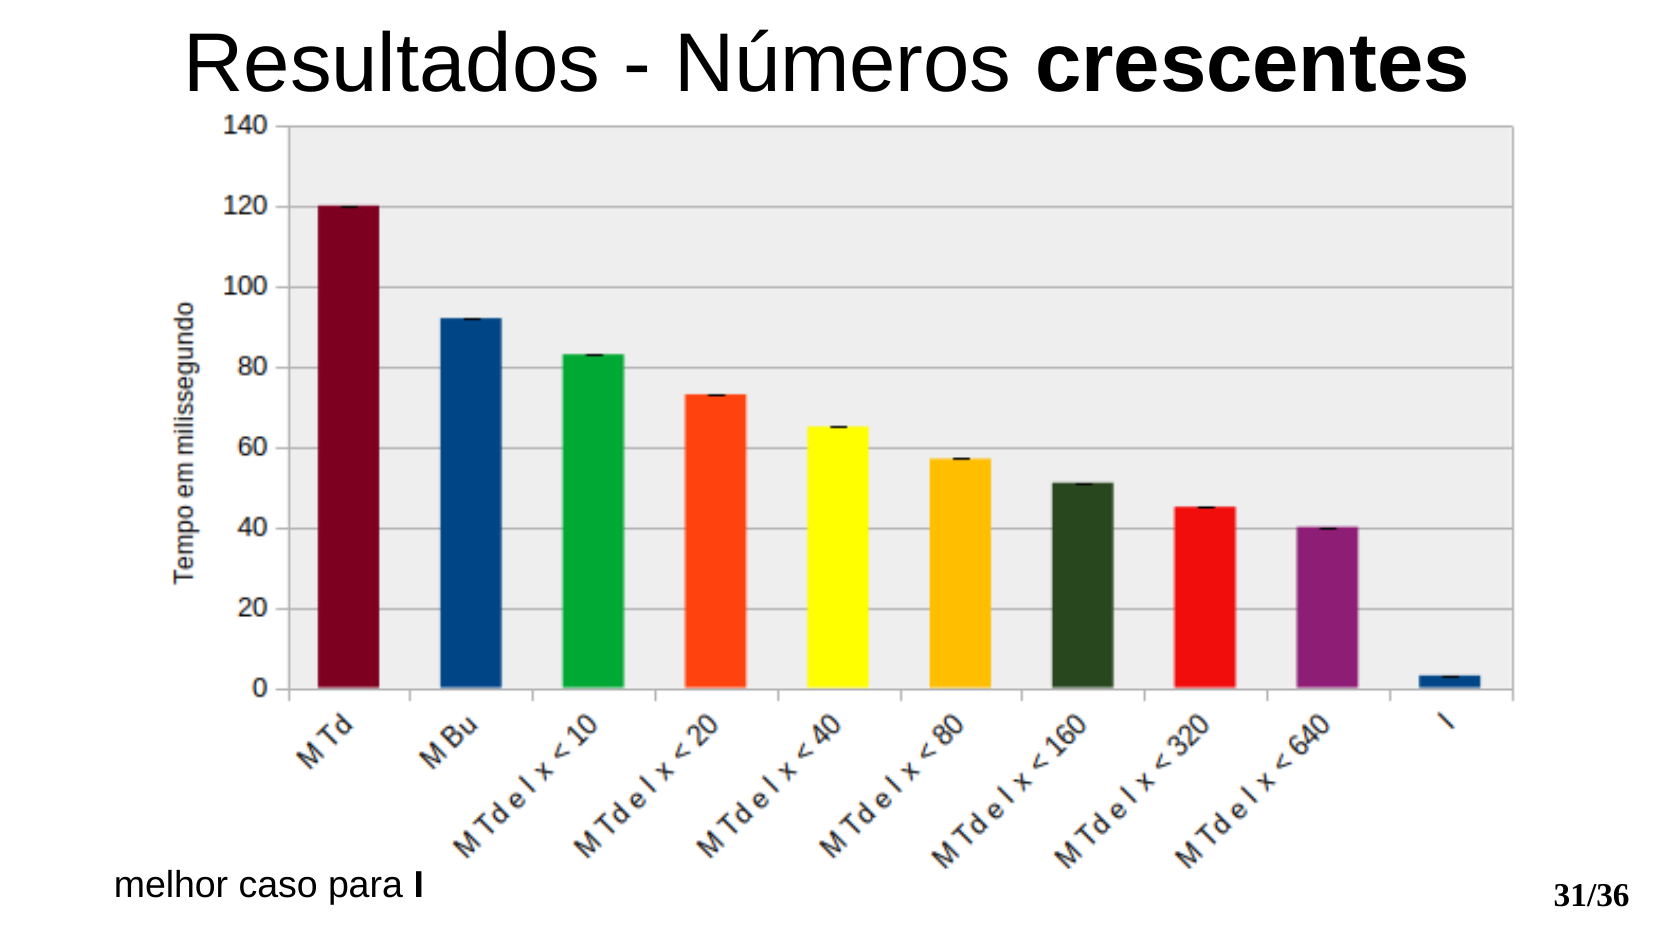

# Resultados - Números crescentes
 melhor caso para I
31